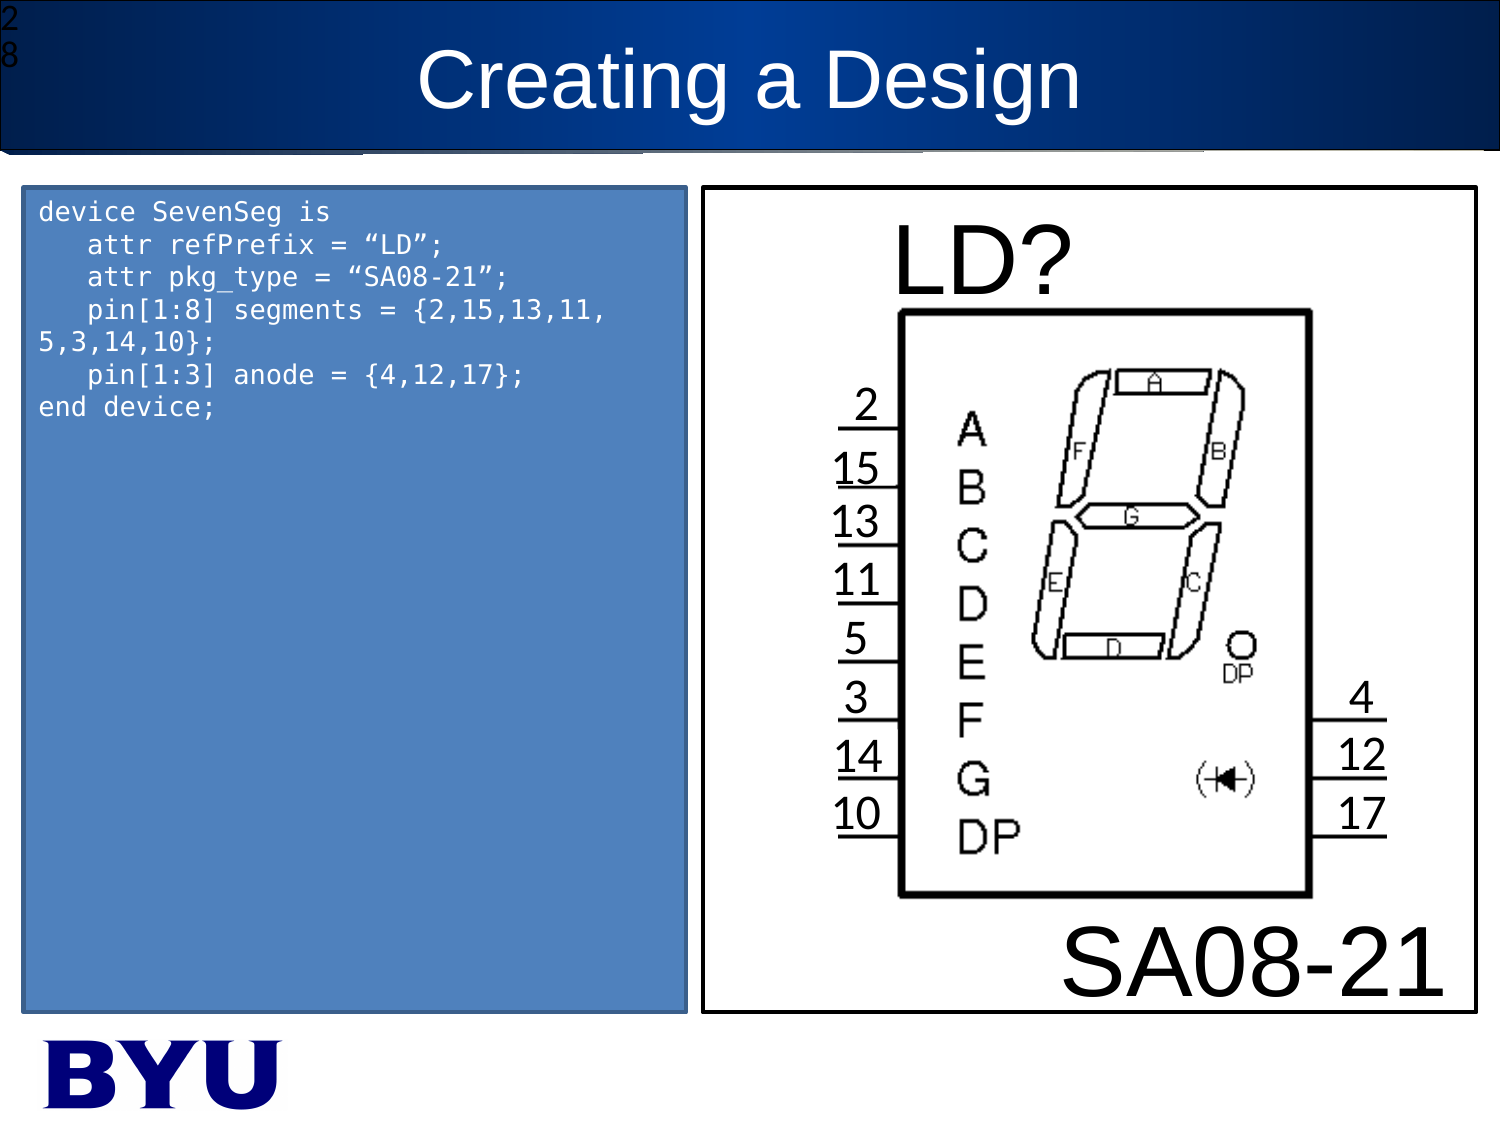

# Creating a Design
device SevenSeg is
 attr refPrefix = “LD”;
 attr pkg_type = “SA08-21”;
 pin[1:8] segments = {2,15,13,11, 5,3,14,10};
 pin[1:3] anode = {4,12,17};
end device;
LD?
2
15
13
11
5
3
4
12
14
10
17
SA08-21